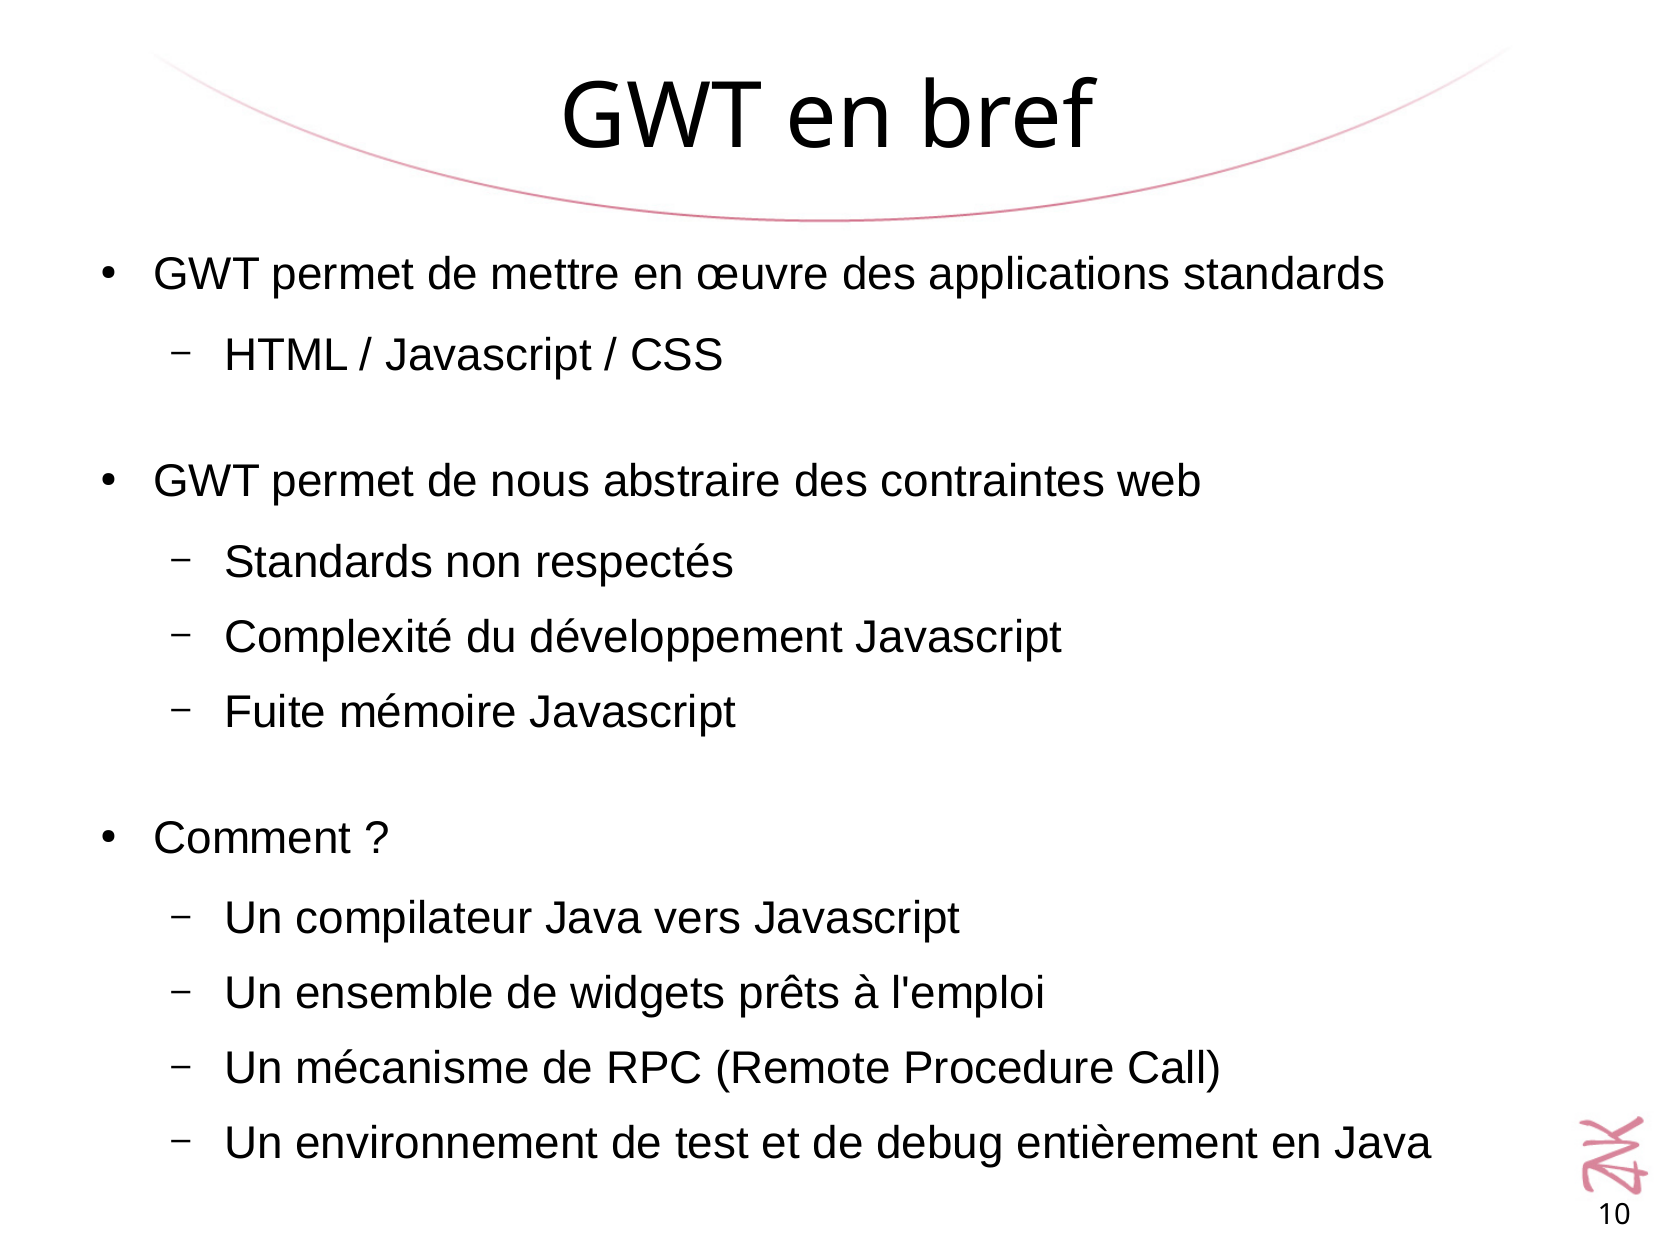

# GWT en bref
GWT permet de mettre en œuvre des applications standards
HTML / Javascript / CSS
GWT permet de nous abstraire des contraintes web
Standards non respectés
Complexité du développement Javascript
Fuite mémoire Javascript
Comment ?
Un compilateur Java vers Javascript
Un ensemble de widgets prêts à l'emploi
Un mécanisme de RPC (Remote Procedure Call)
Un environnement de test et de debug entièrement en Java
10